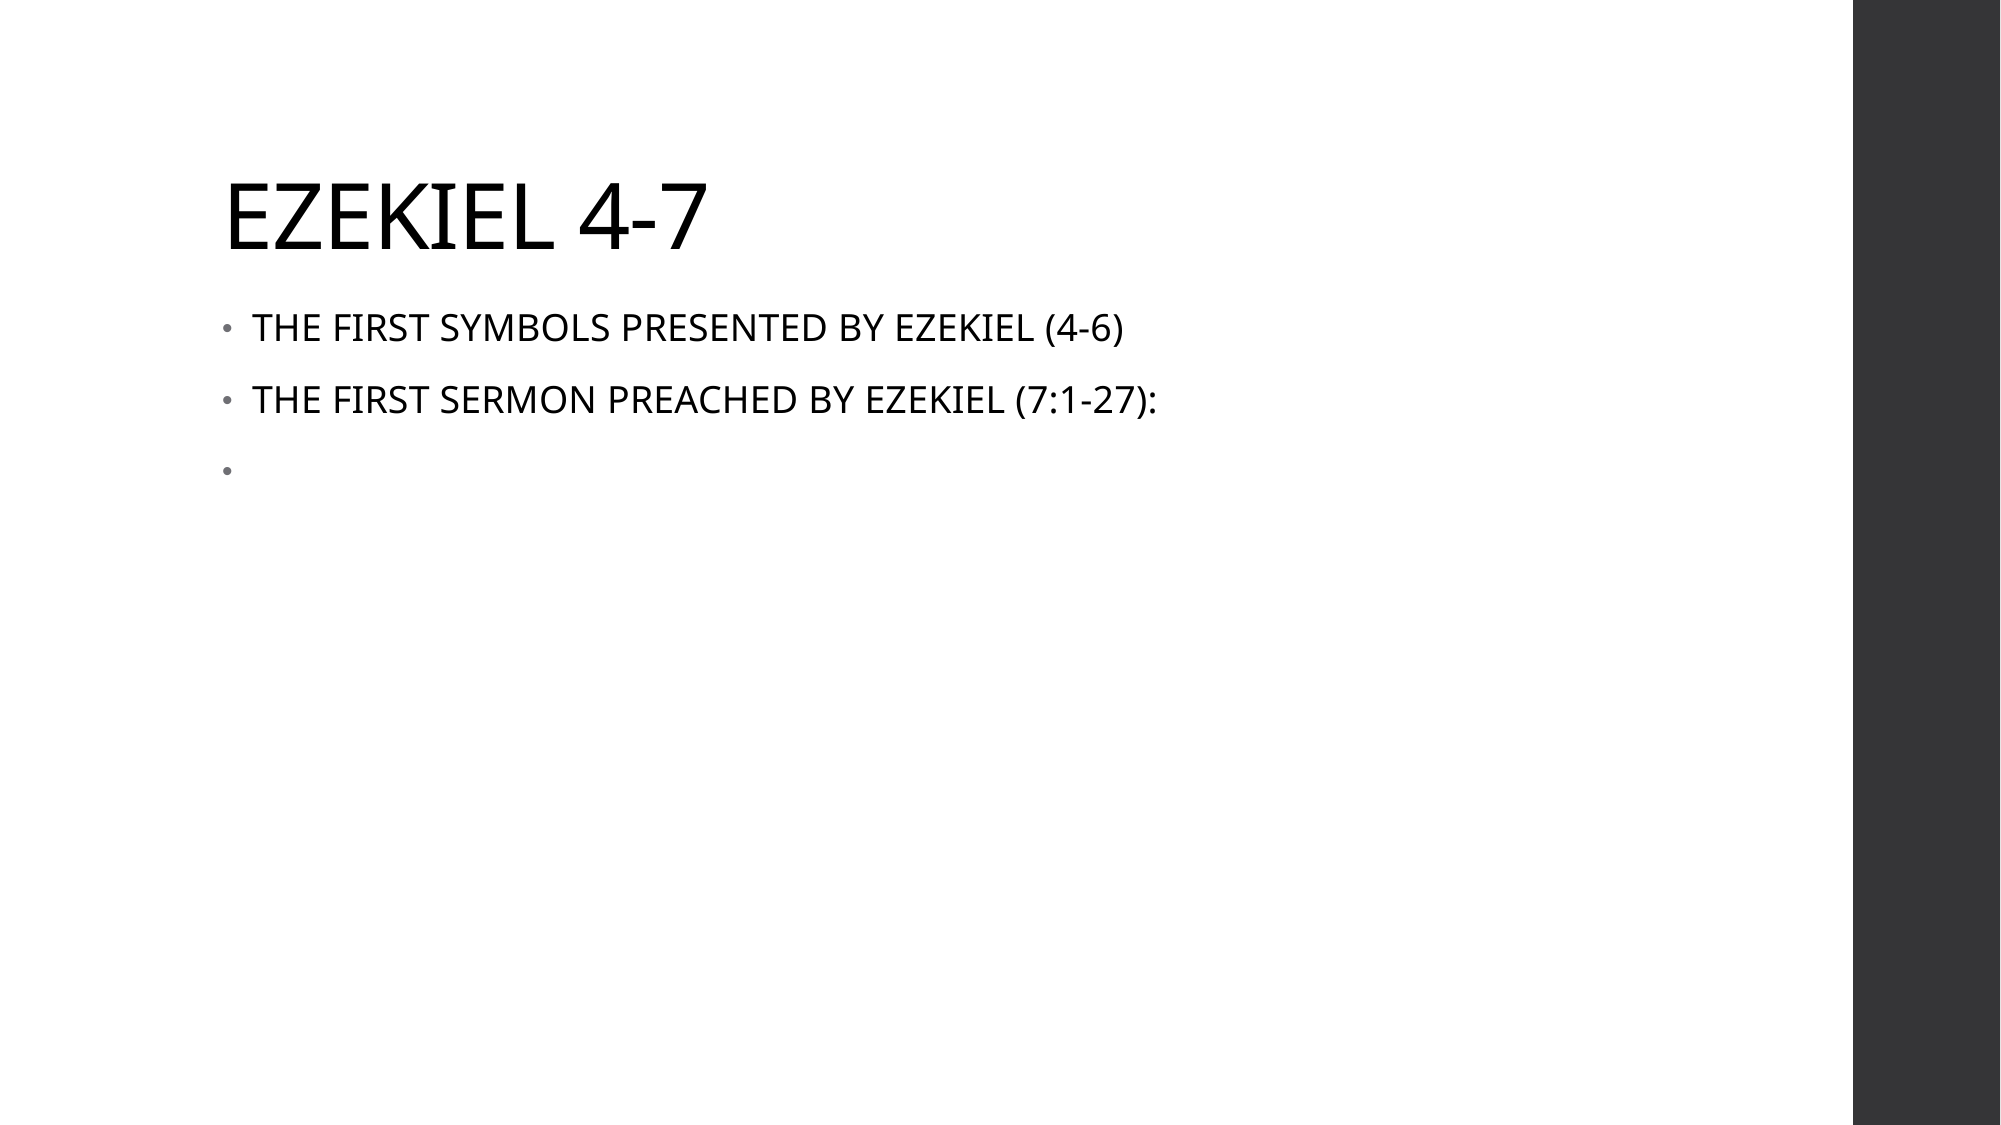

# EZEKIEL 4-7
THE FIRST SYMBOLS PRESENTED BY EZEKIEL (4-6)
THE FIRST SERMON PREACHED BY EZEKIEL (7:1-27):